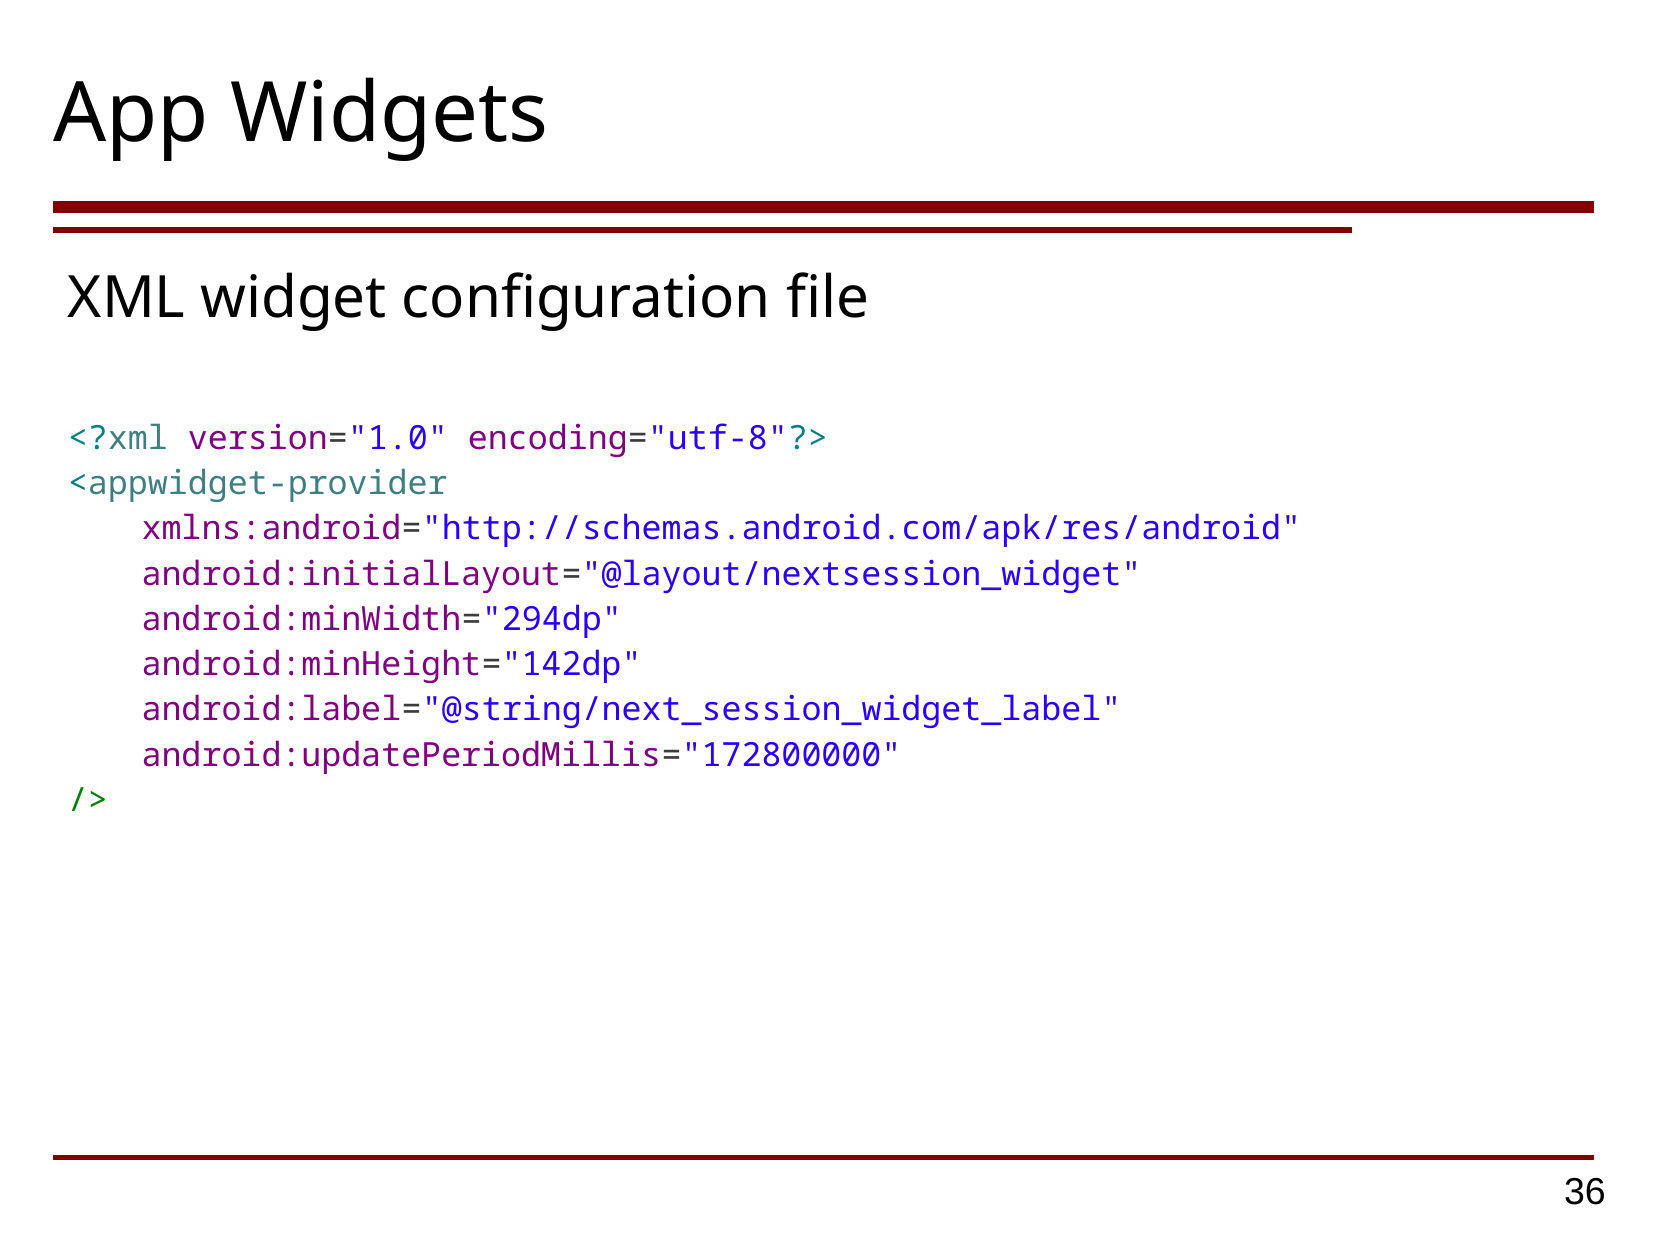

# App Widgets
XML widget configuration file
<?xml version="1.0" encoding="utf-8"?>
<appwidget-provider
	xmlns:android="http://schemas.android.com/apk/res/android"
	android:initialLayout="@layout/nextsession_widget"
	android:minWidth="294dp"
	android:minHeight="142dp"
	android:label="@string/next_session_widget_label"
	android:updatePeriodMillis="172800000"
/>